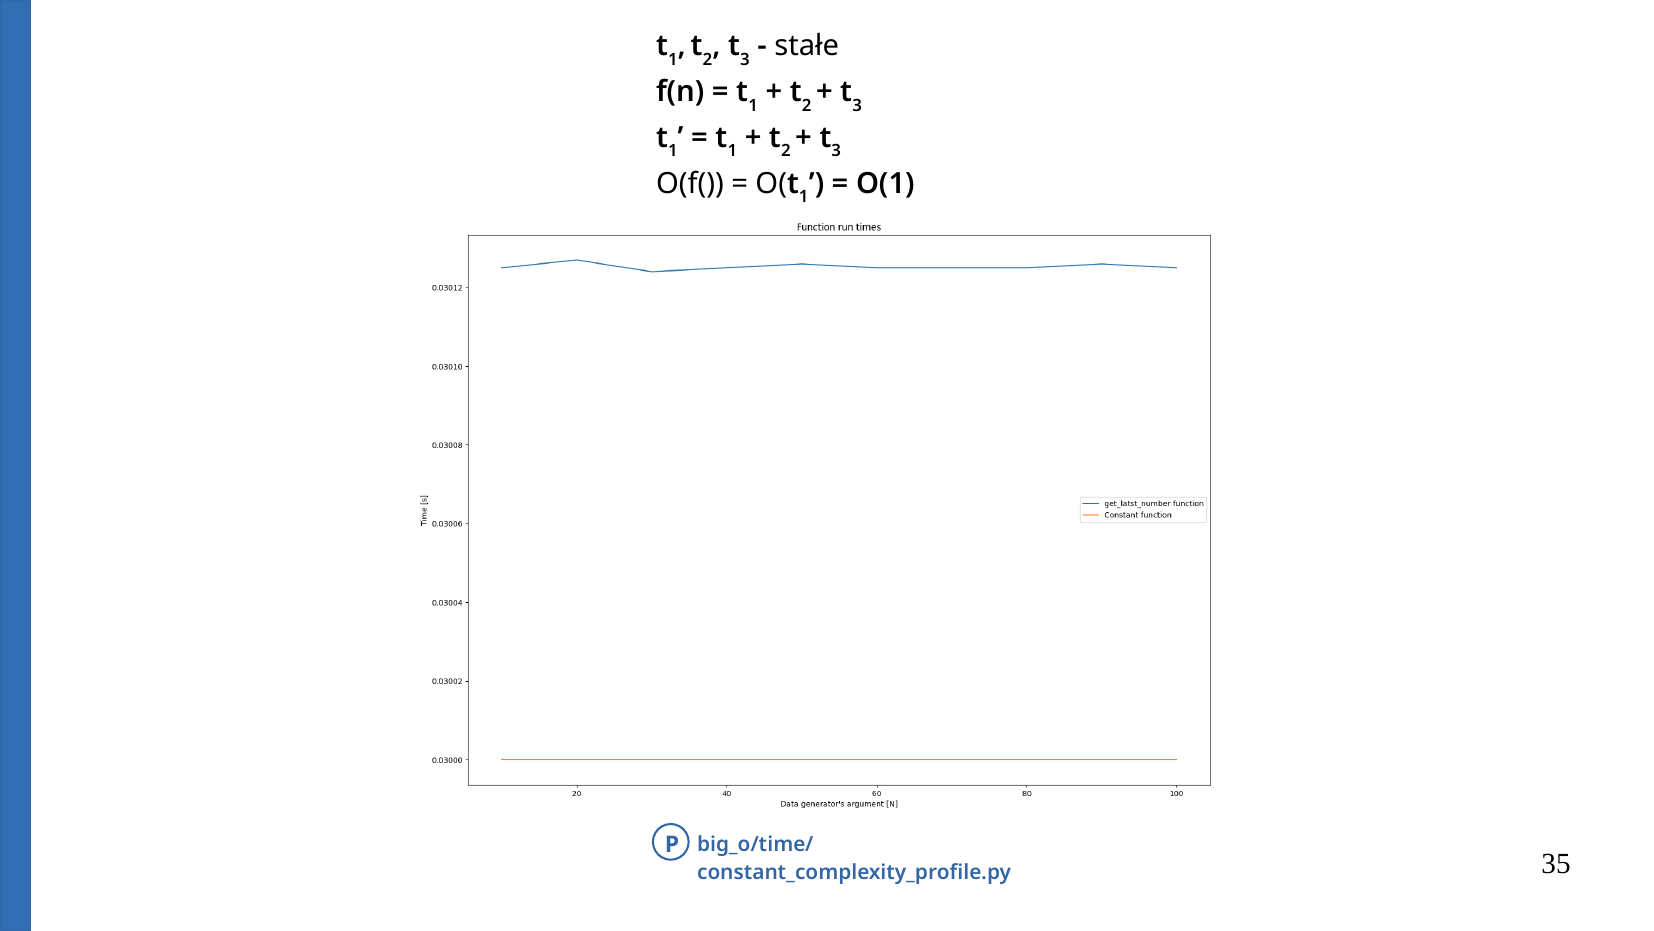

t1, t2, t3 - stałe
f(n) = t1 + t2 + t3
t1’ = t1 + t2 + t3
O(f()) = O(t1’) = O(1)
P
big_o/time/constant_complexity_profile.py
35